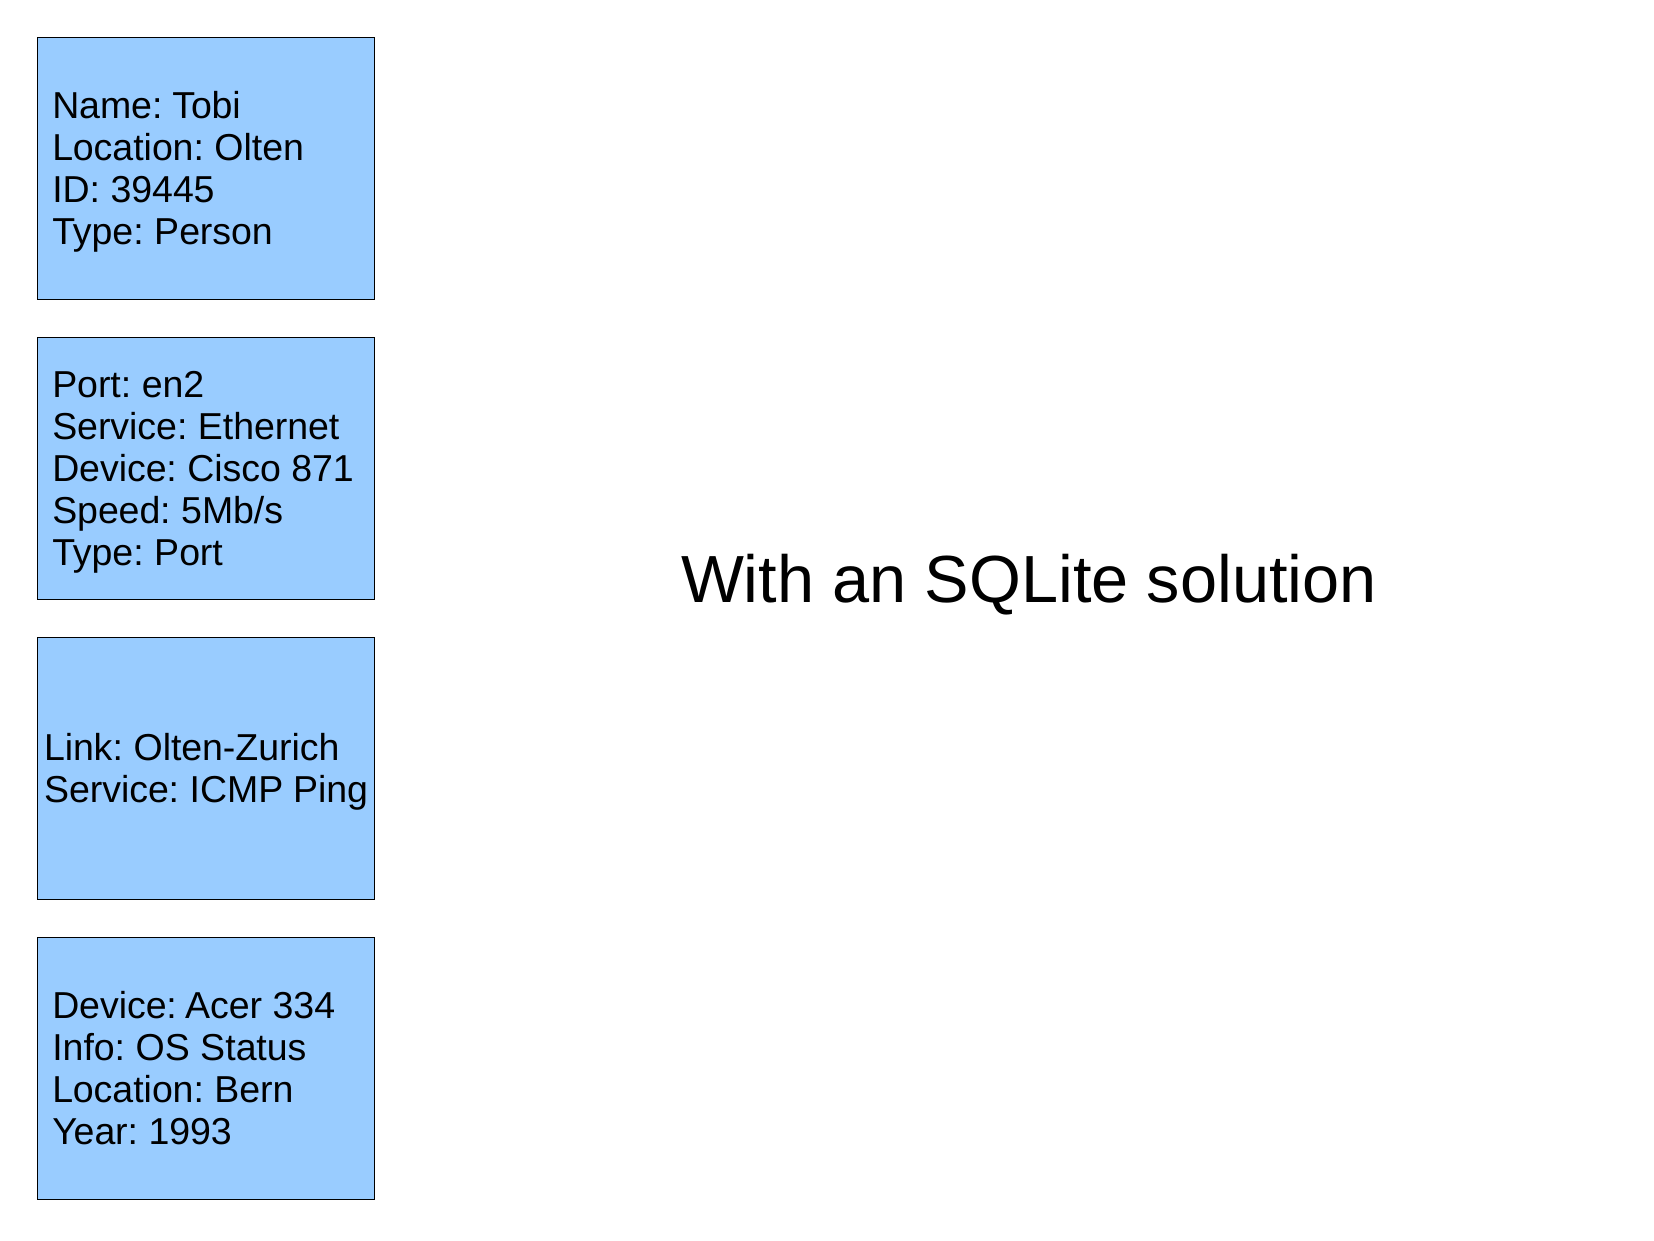

Name: Tobi
Location: Olten
ID: 39445
Type: Person
# With an SQLite solution
Port: en2
Service: Ethernet
Device: Cisco 871
Speed: 5Mb/s
Type: Port
Link: Olten-Zurich
Service: ICMP Ping
Device: Acer 334
Info: OS Status
Location: Bern
Year: 1993